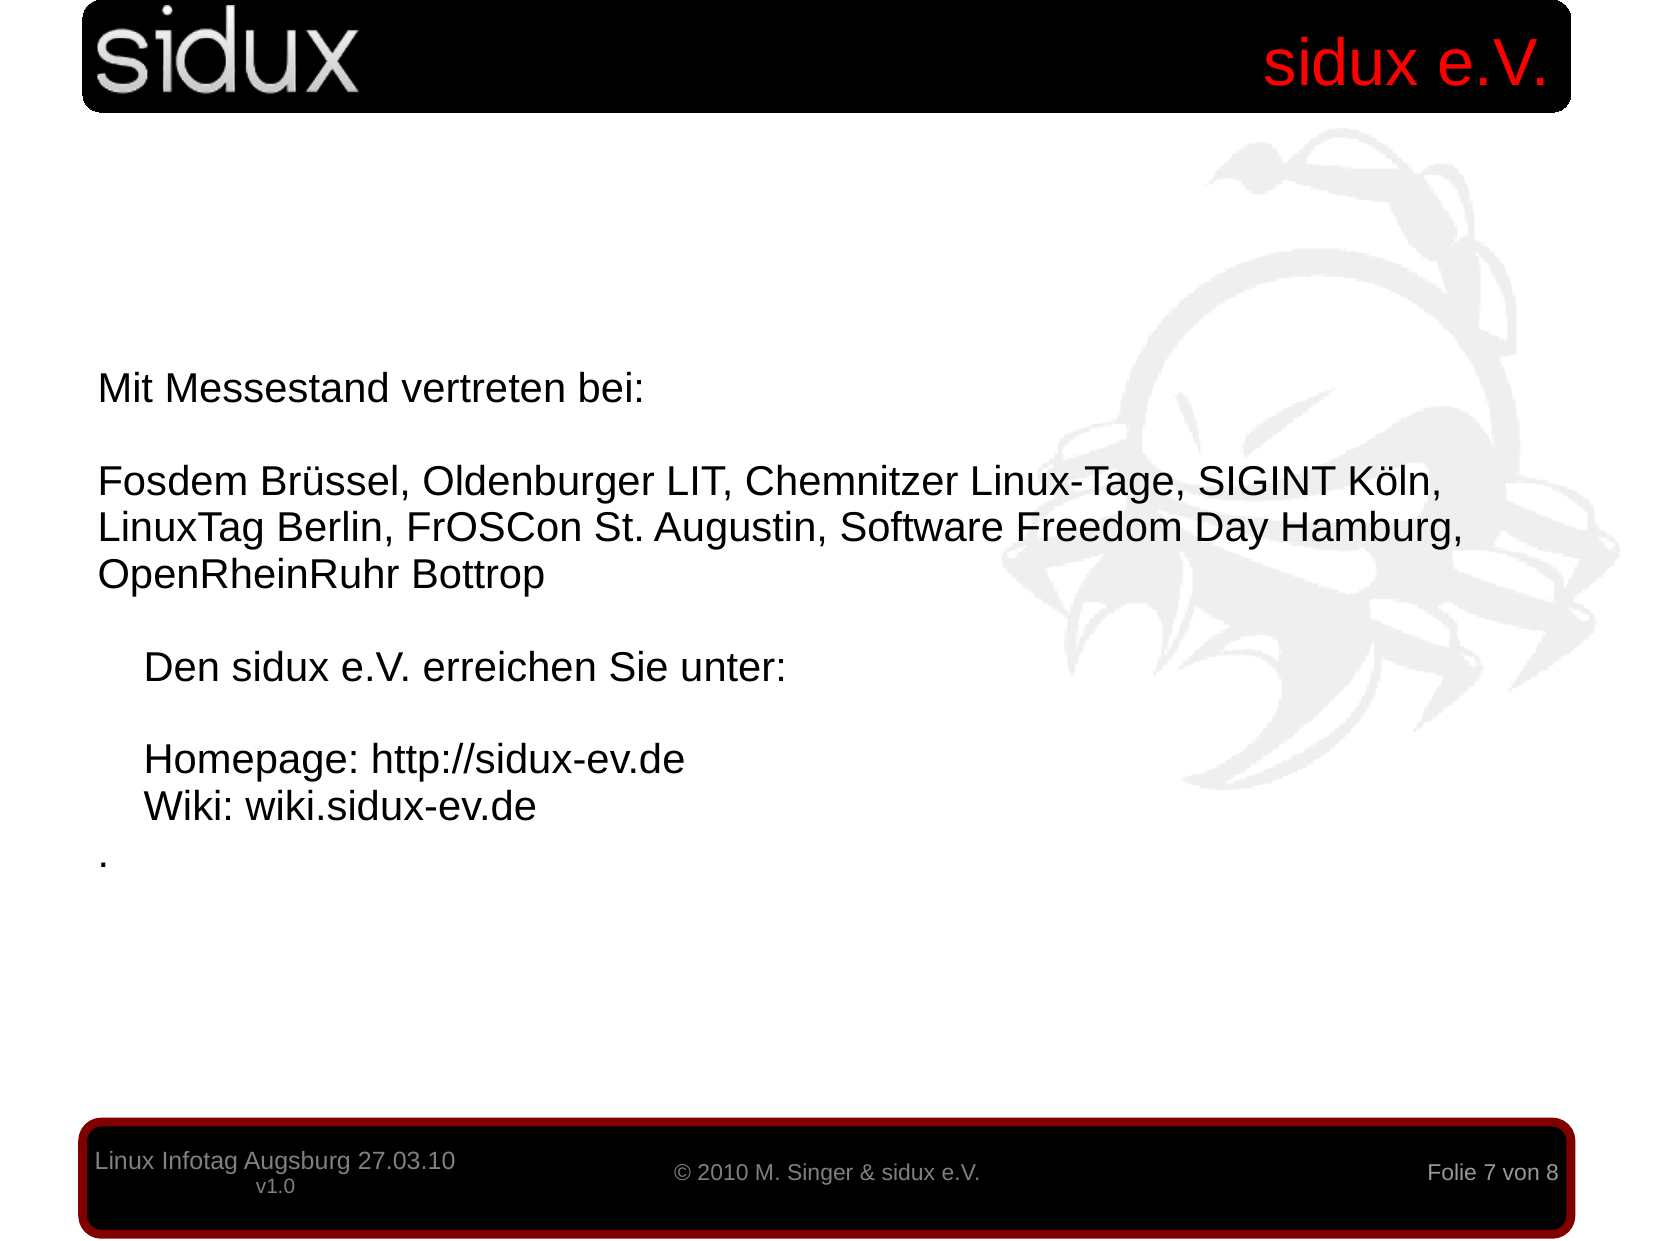

sidux e.V.
Mit Messestand vertreten bei:
Fosdem Brüssel, Oldenburger LIT, Chemnitzer Linux-Tage, SIGINT Köln, LinuxTag Berlin, FrOSCon St. Augustin, Software Freedom Day Hamburg, OpenRheinRuhr Bottrop
	Den sidux e.V. erreichen Sie unter:
	Homepage: http://sidux-ev.de
	Wiki: wiki.sidux-ev.de
.